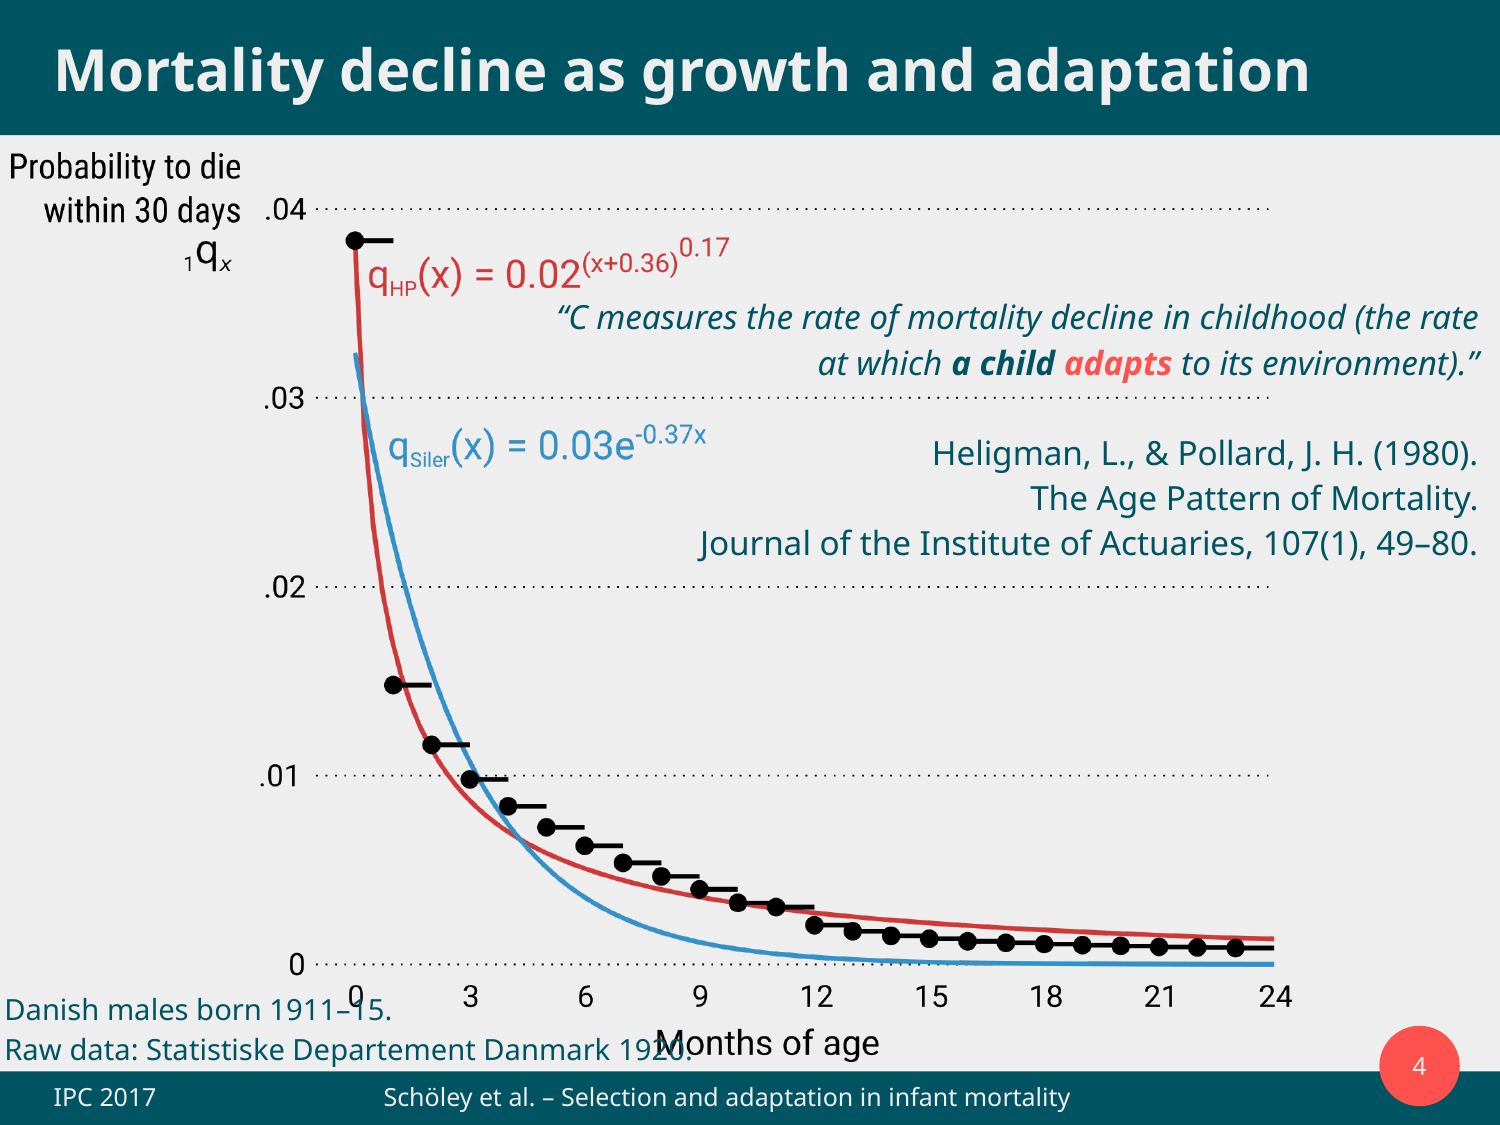

# Mortality decline as growth and adaptation
“C measures the rate of mortality decline in childhood (the rate at which a child adapts to its environment).”
Heligman, L., & Pollard, J. H. (1980).
The Age Pattern of Mortality.
Journal of the Institute of Actuaries, 107(1), 49–80.
Danish males born 1911–15.
Raw data: Statistiske Departement Danmark 1920.
4
IPC 2017
Schöley et al. – Selection and adaptation in infant mortality